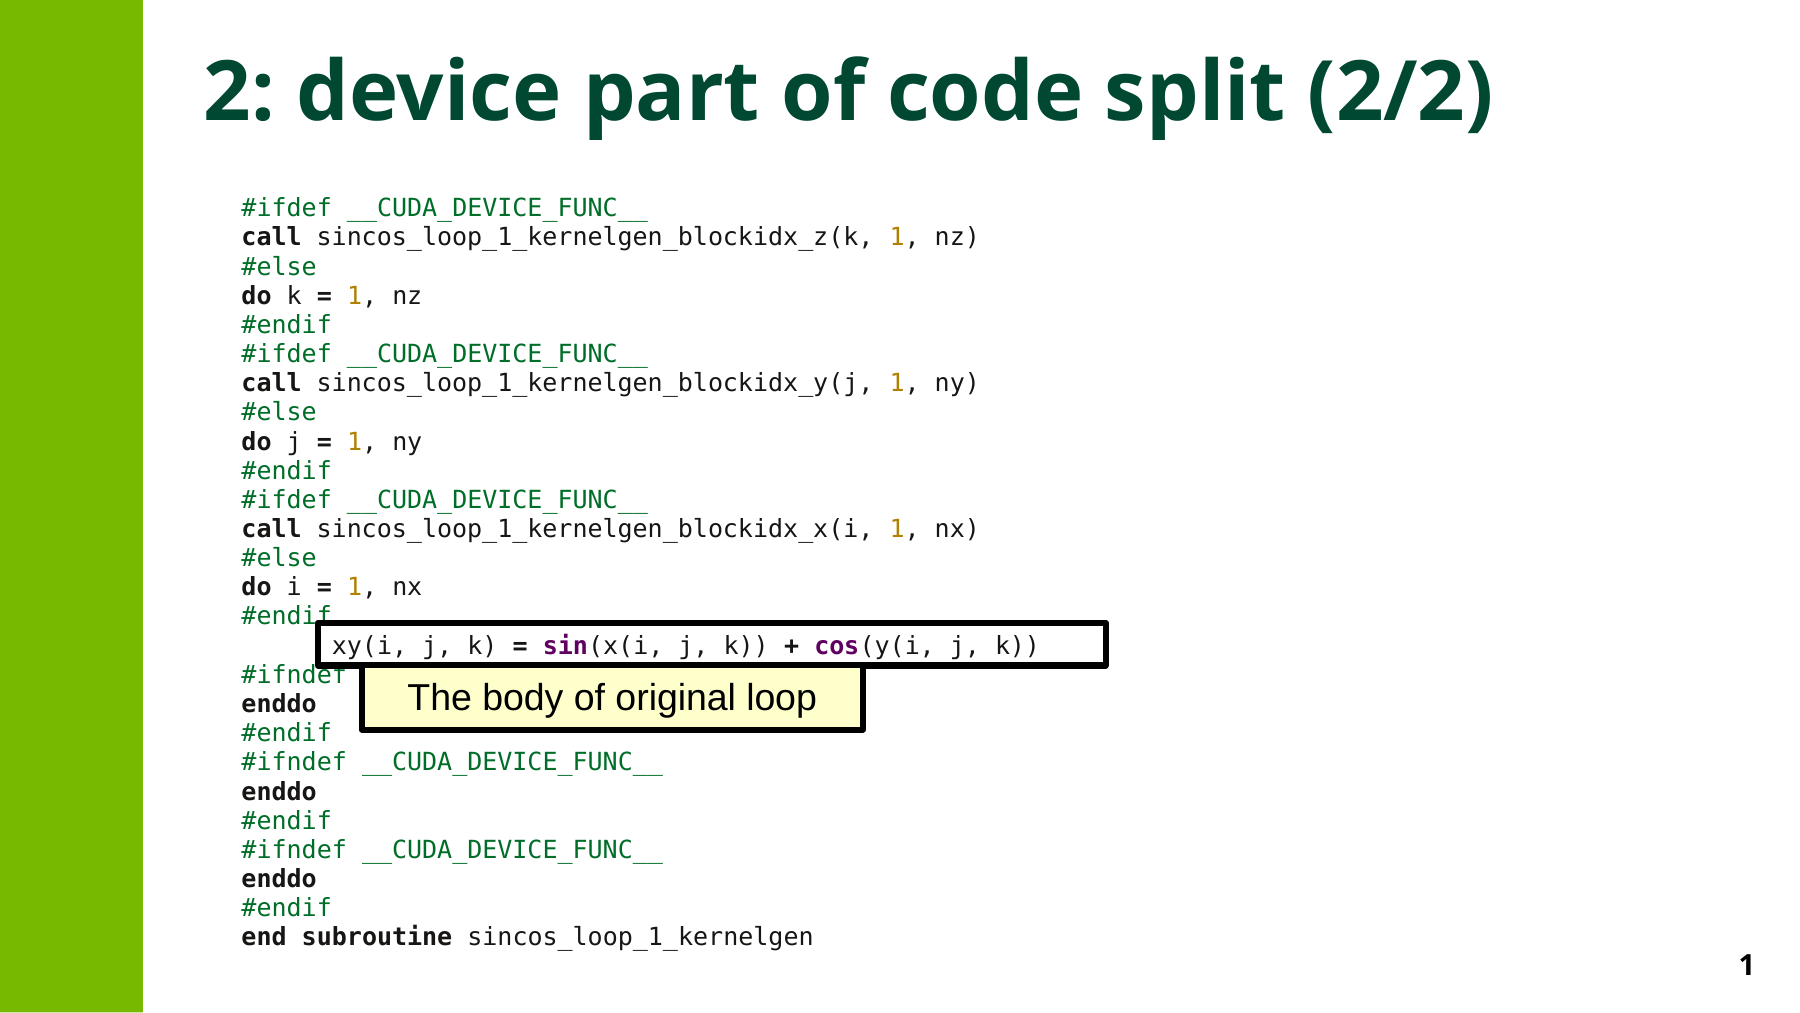

# 2: device part of code split (2/2)
The body of original loop